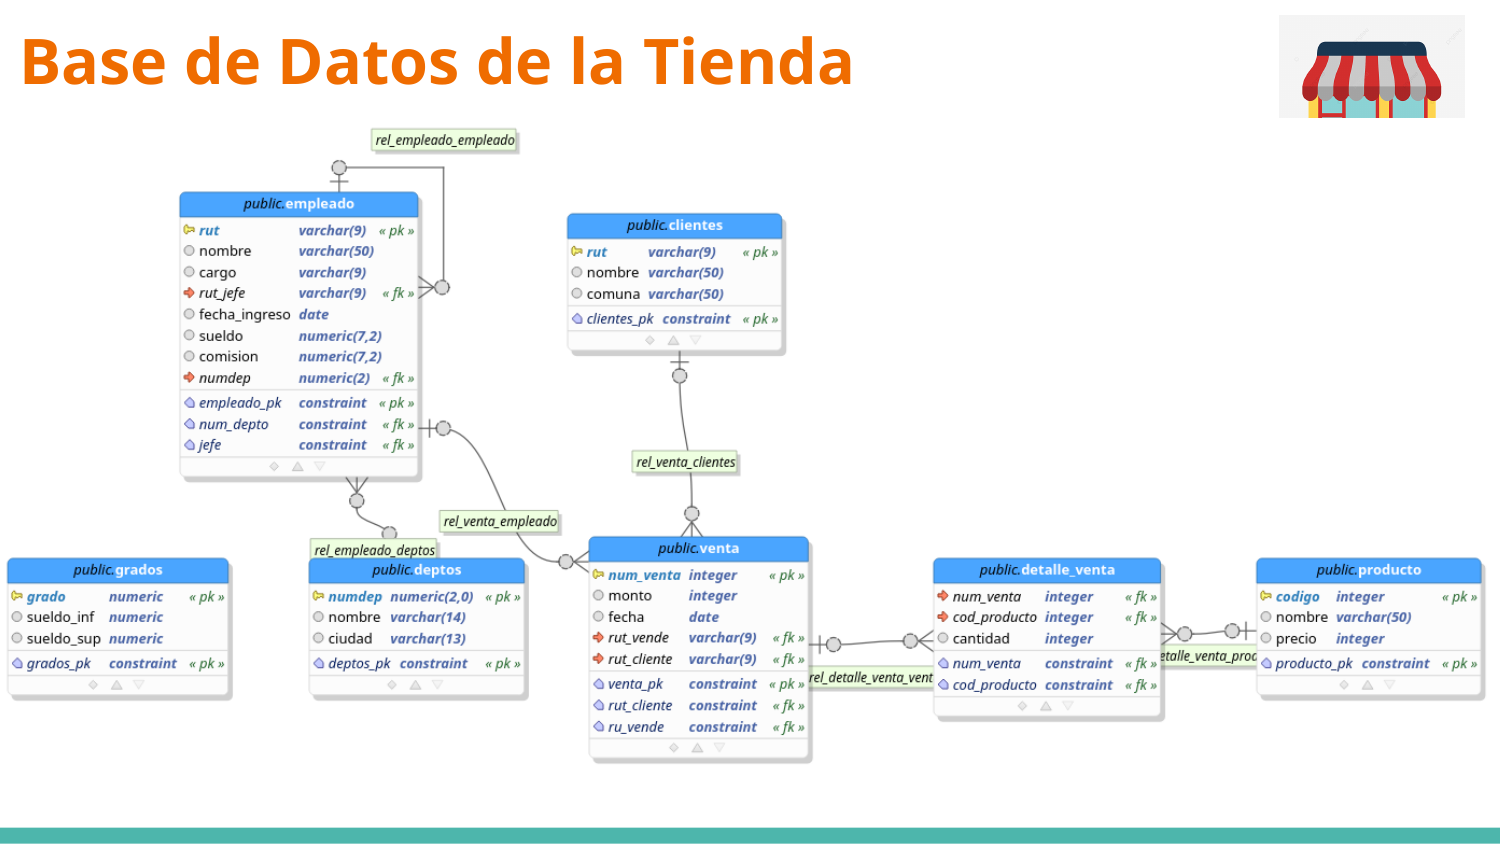

# Base de Datos de la Tienda
Modelo de Datos
4. Nombre de los productos vendidos en la venta numero 6